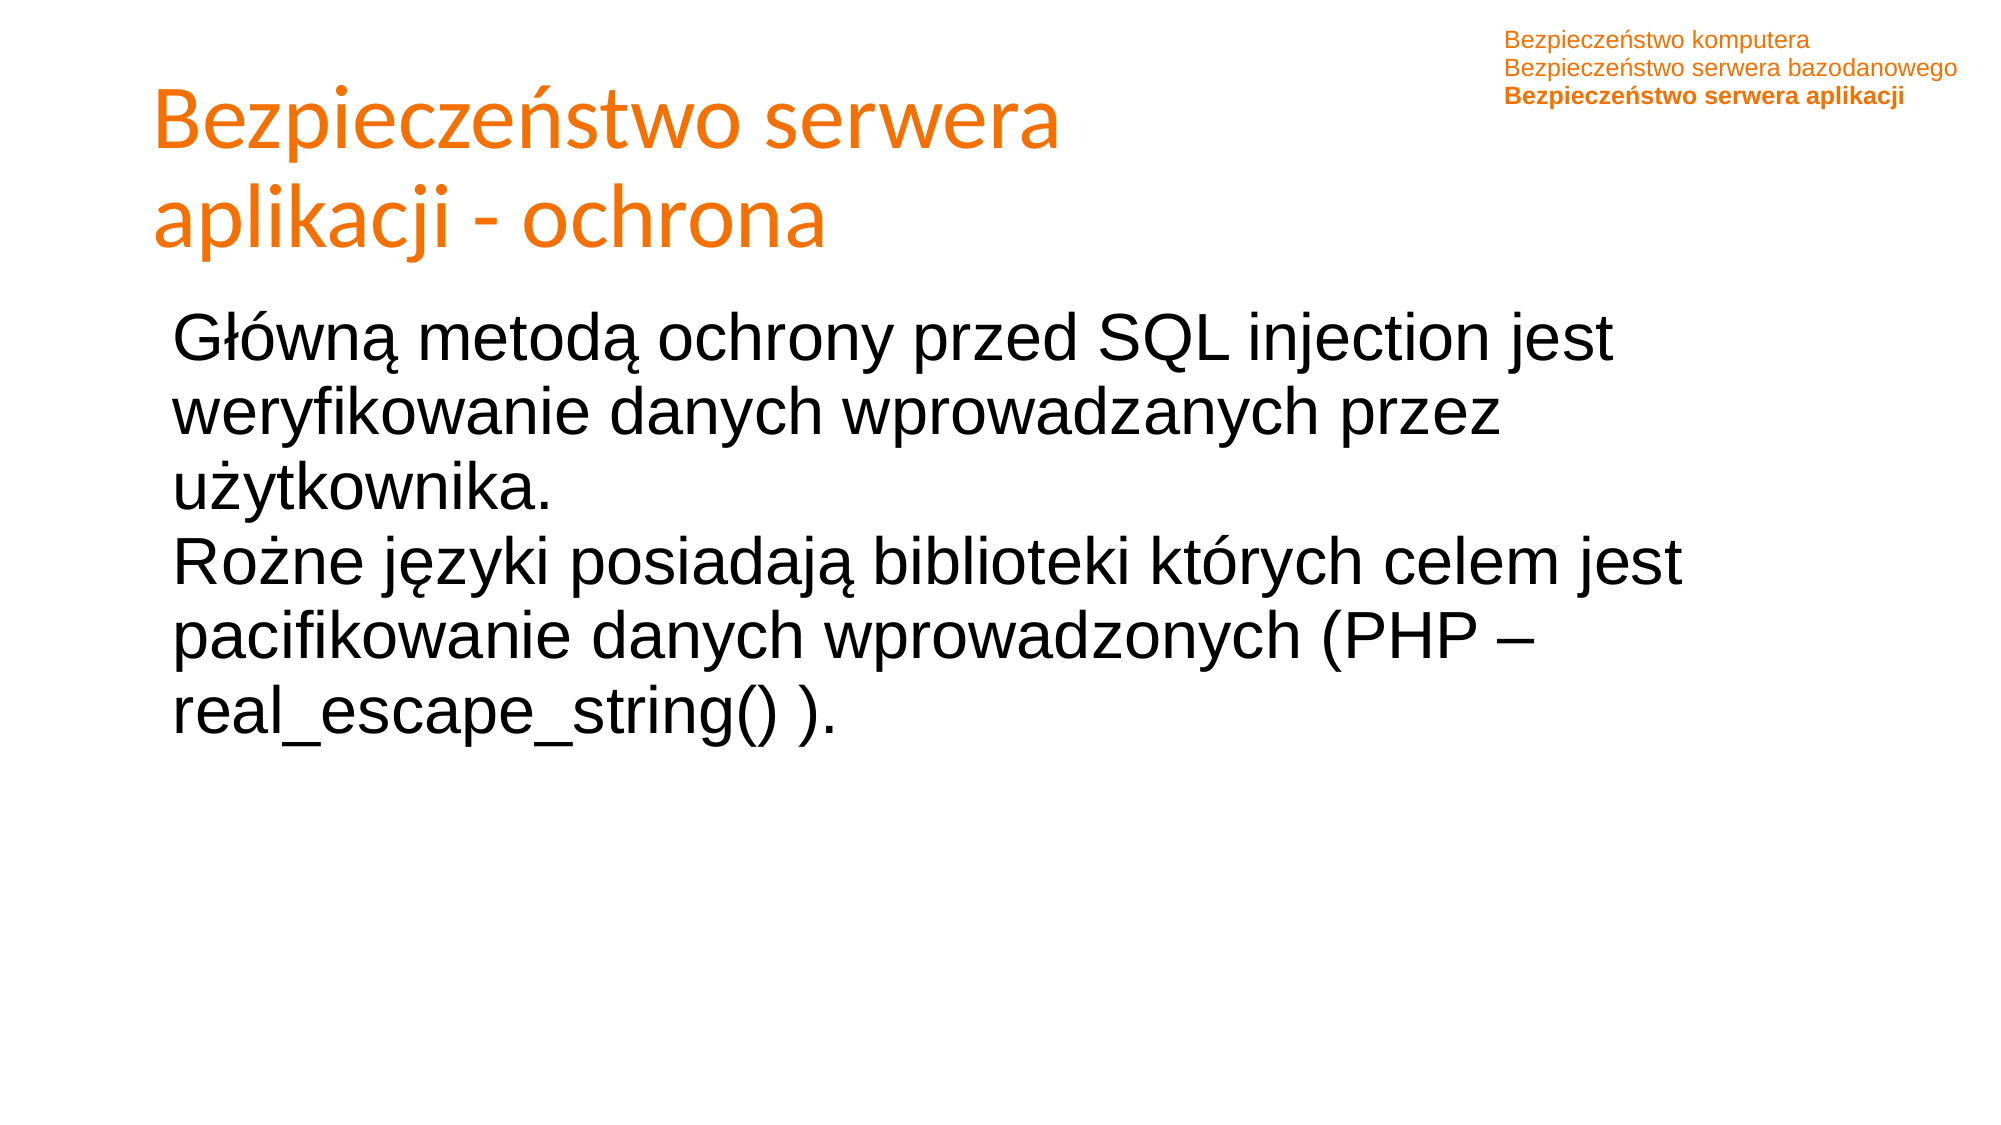

Bezpieczeństwo komputera
Bezpieczeństwo serwera bazodanowego
Bezpieczeństwo serwera aplikacji
# Bezpieczeństwo serwera aplikacji - ochrona
Główną metodą ochrony przed SQL injection jest weryfikowanie danych wprowadzanych przez użytkownika.
Rożne języki posiadają biblioteki których celem jest pacifikowanie danych wprowadzonych (PHP – real_escape_string() ).